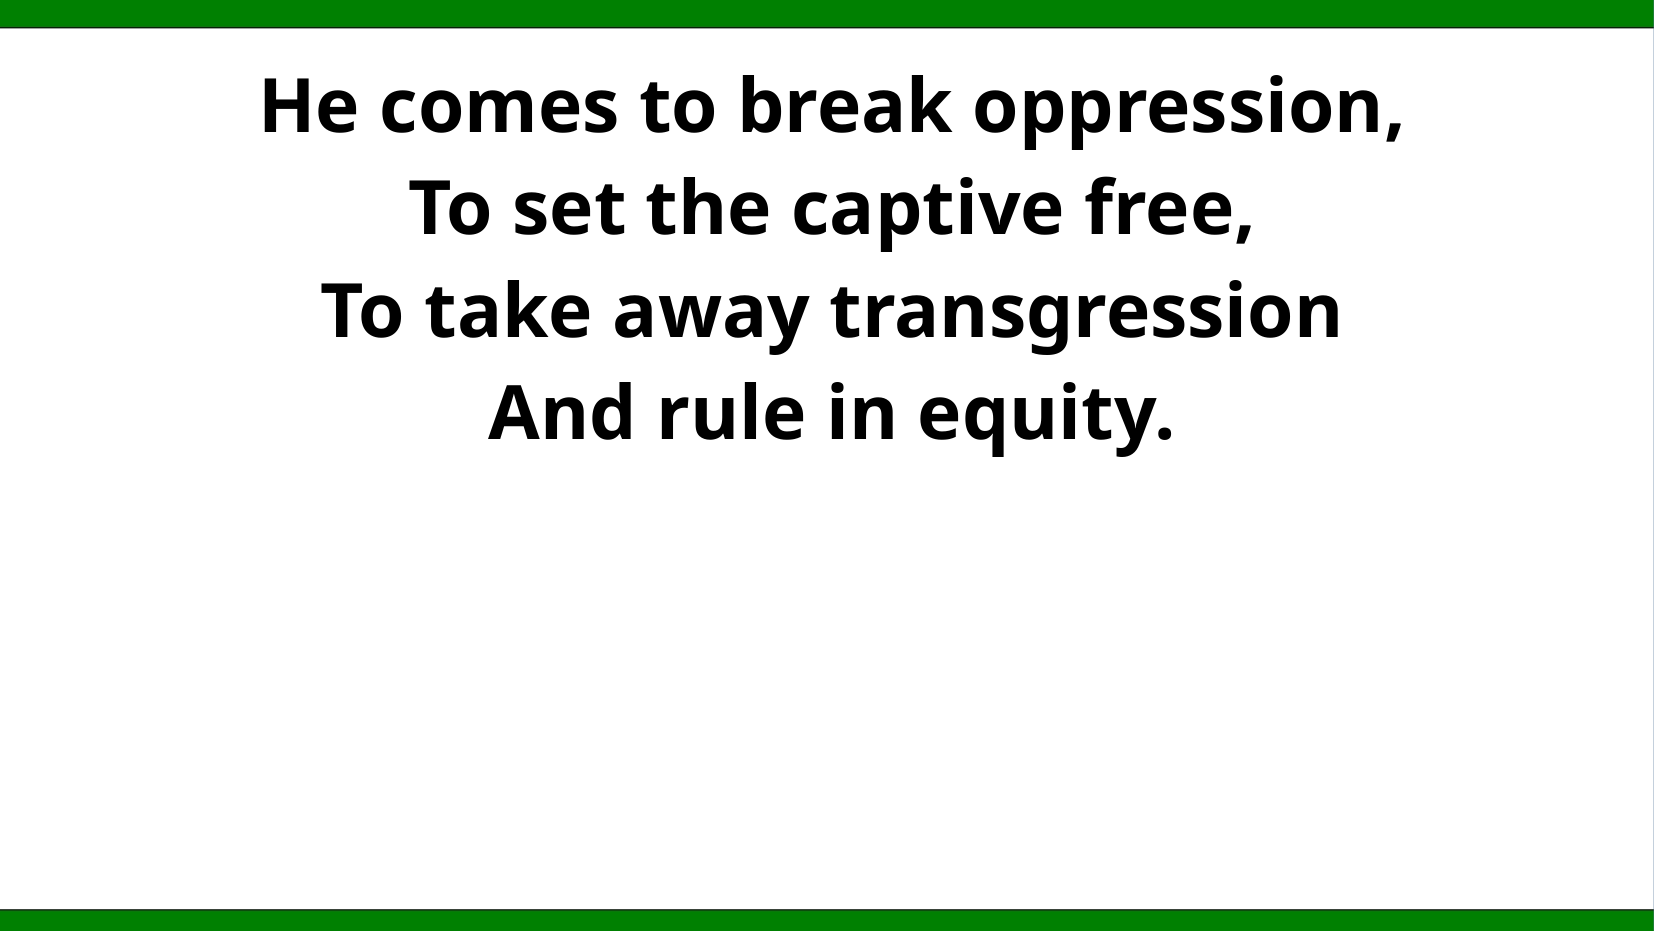

He comes to break oppression,
To set the captive free,
To take away transgression
And rule in equity.